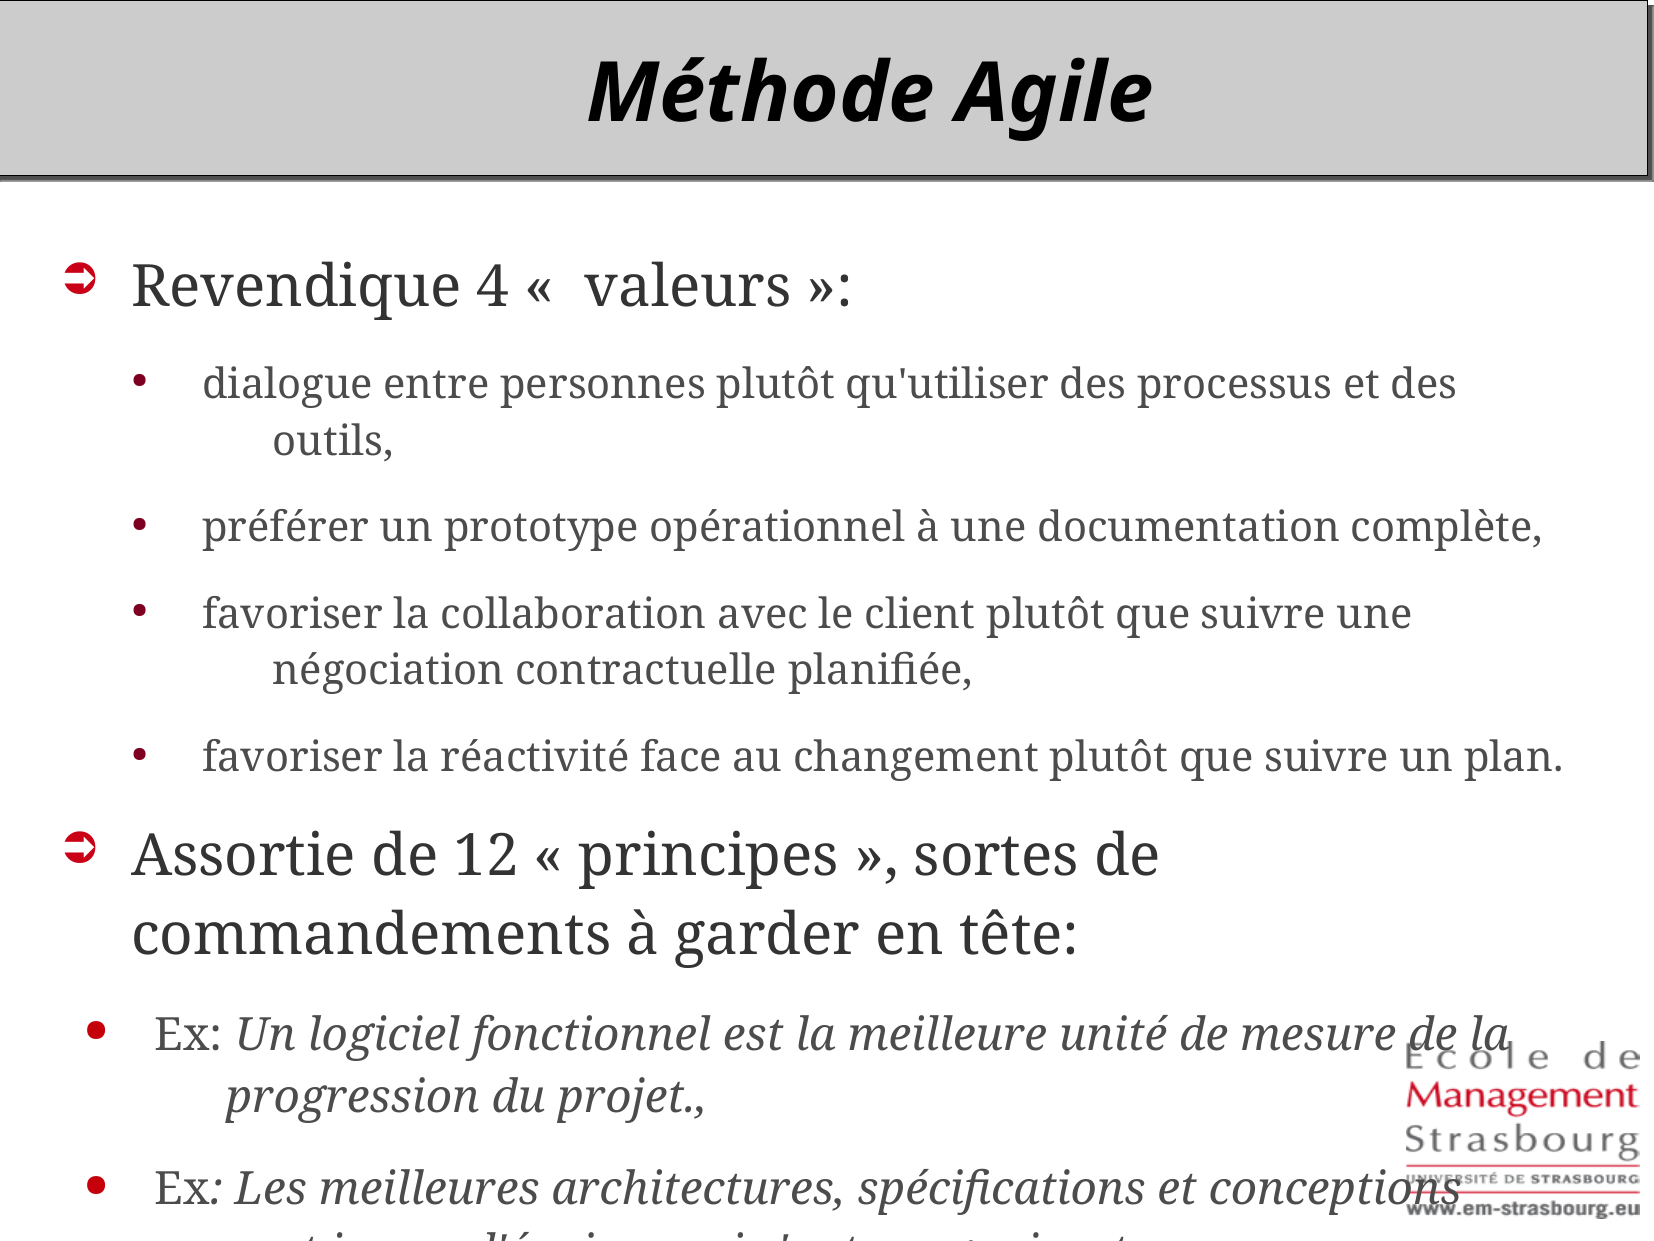

# Méthode Agile
Revendique 4 «  valeurs »:
dialogue entre personnes plutôt qu'utiliser des processus et des outils,
préférer un prototype opérationnel à une documentation complète,
favoriser la collaboration avec le client plutôt que suivre une négociation contractuelle planifiée,
favoriser la réactivité face au changement plutôt que suivre un plan.
Assortie de 12 « principes », sortes de commandements à garder en tête:
Ex: Un logiciel fonctionnel est la meilleure unité de mesure de la progression du projet.,
Ex: Les meilleures architectures, spécifications et conceptions sont issues d'équipes qui s'auto-organisent.